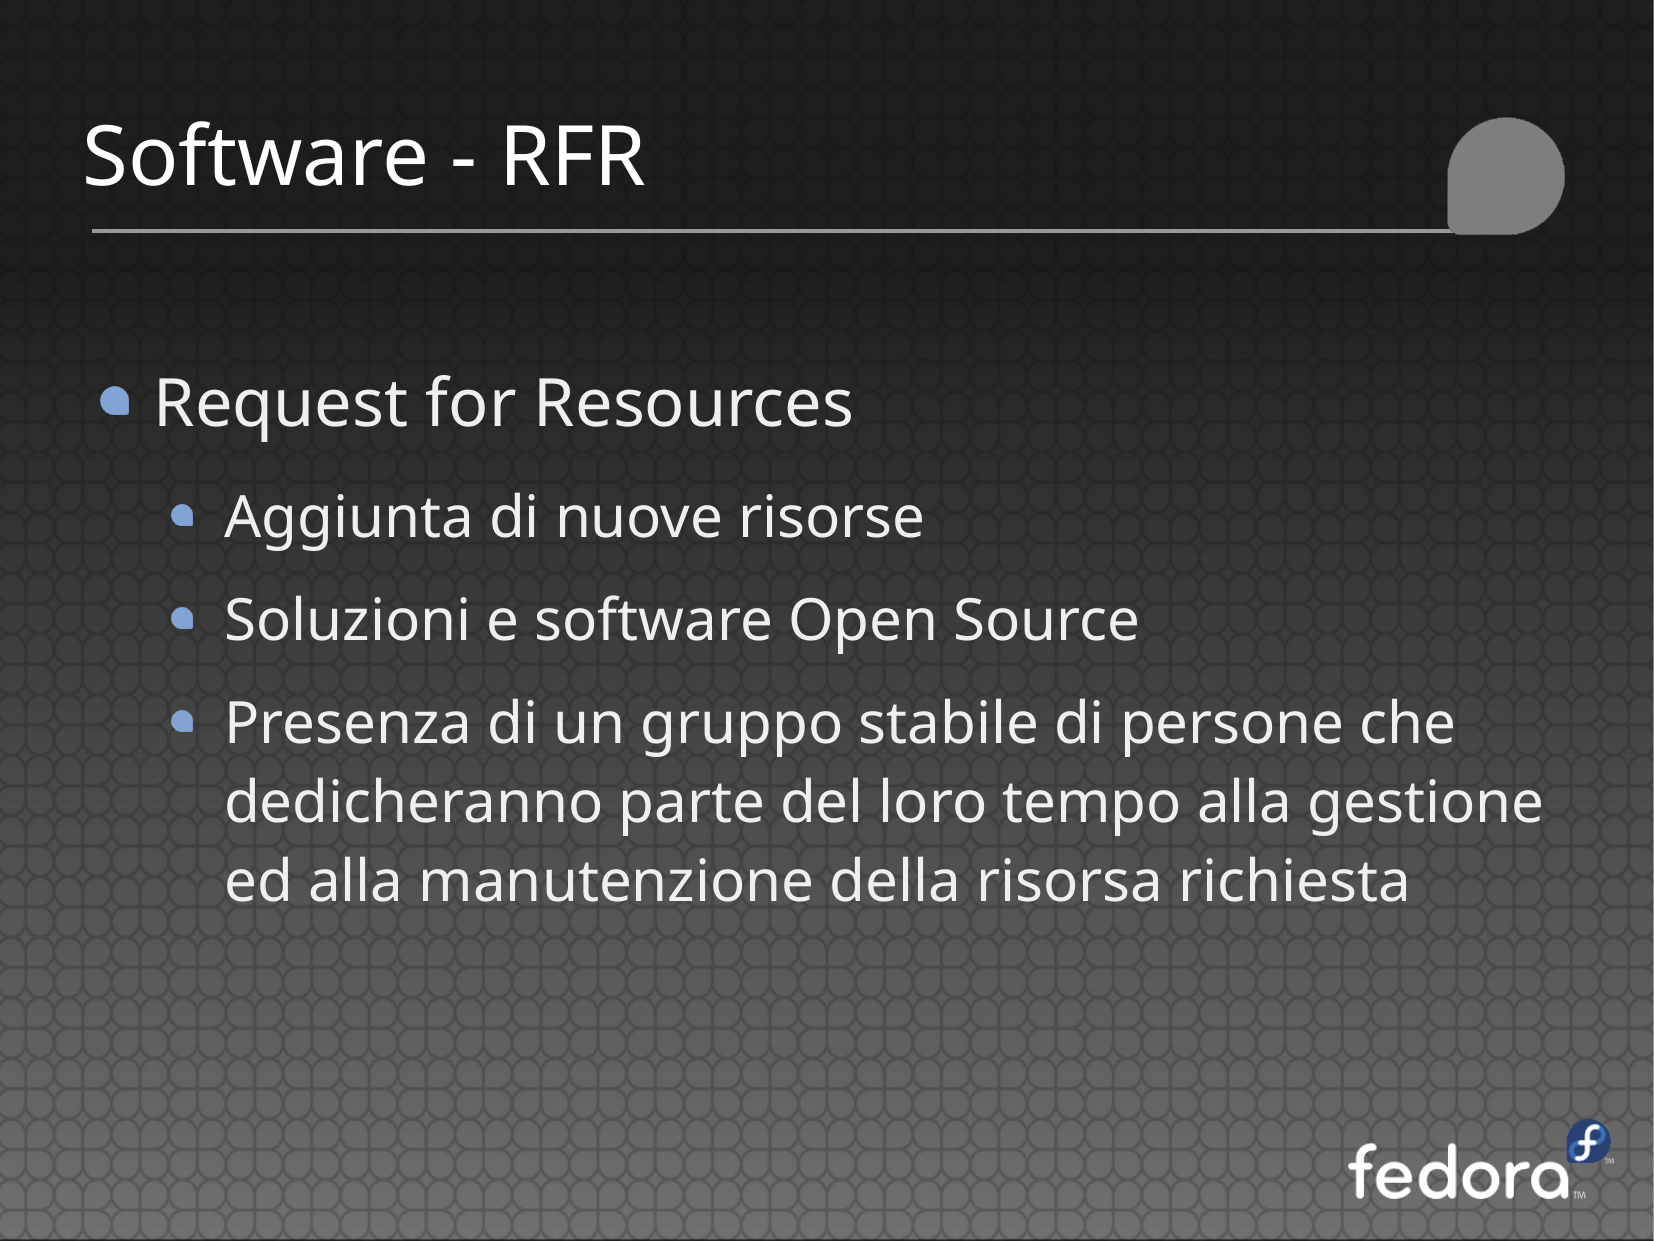

# Software - RFR
Request for Resources
Aggiunta di nuove risorse
Soluzioni e software Open Source
Presenza di un gruppo stabile di persone che dedicheranno parte del loro tempo alla gestione ed alla manutenzione della risorsa richiesta